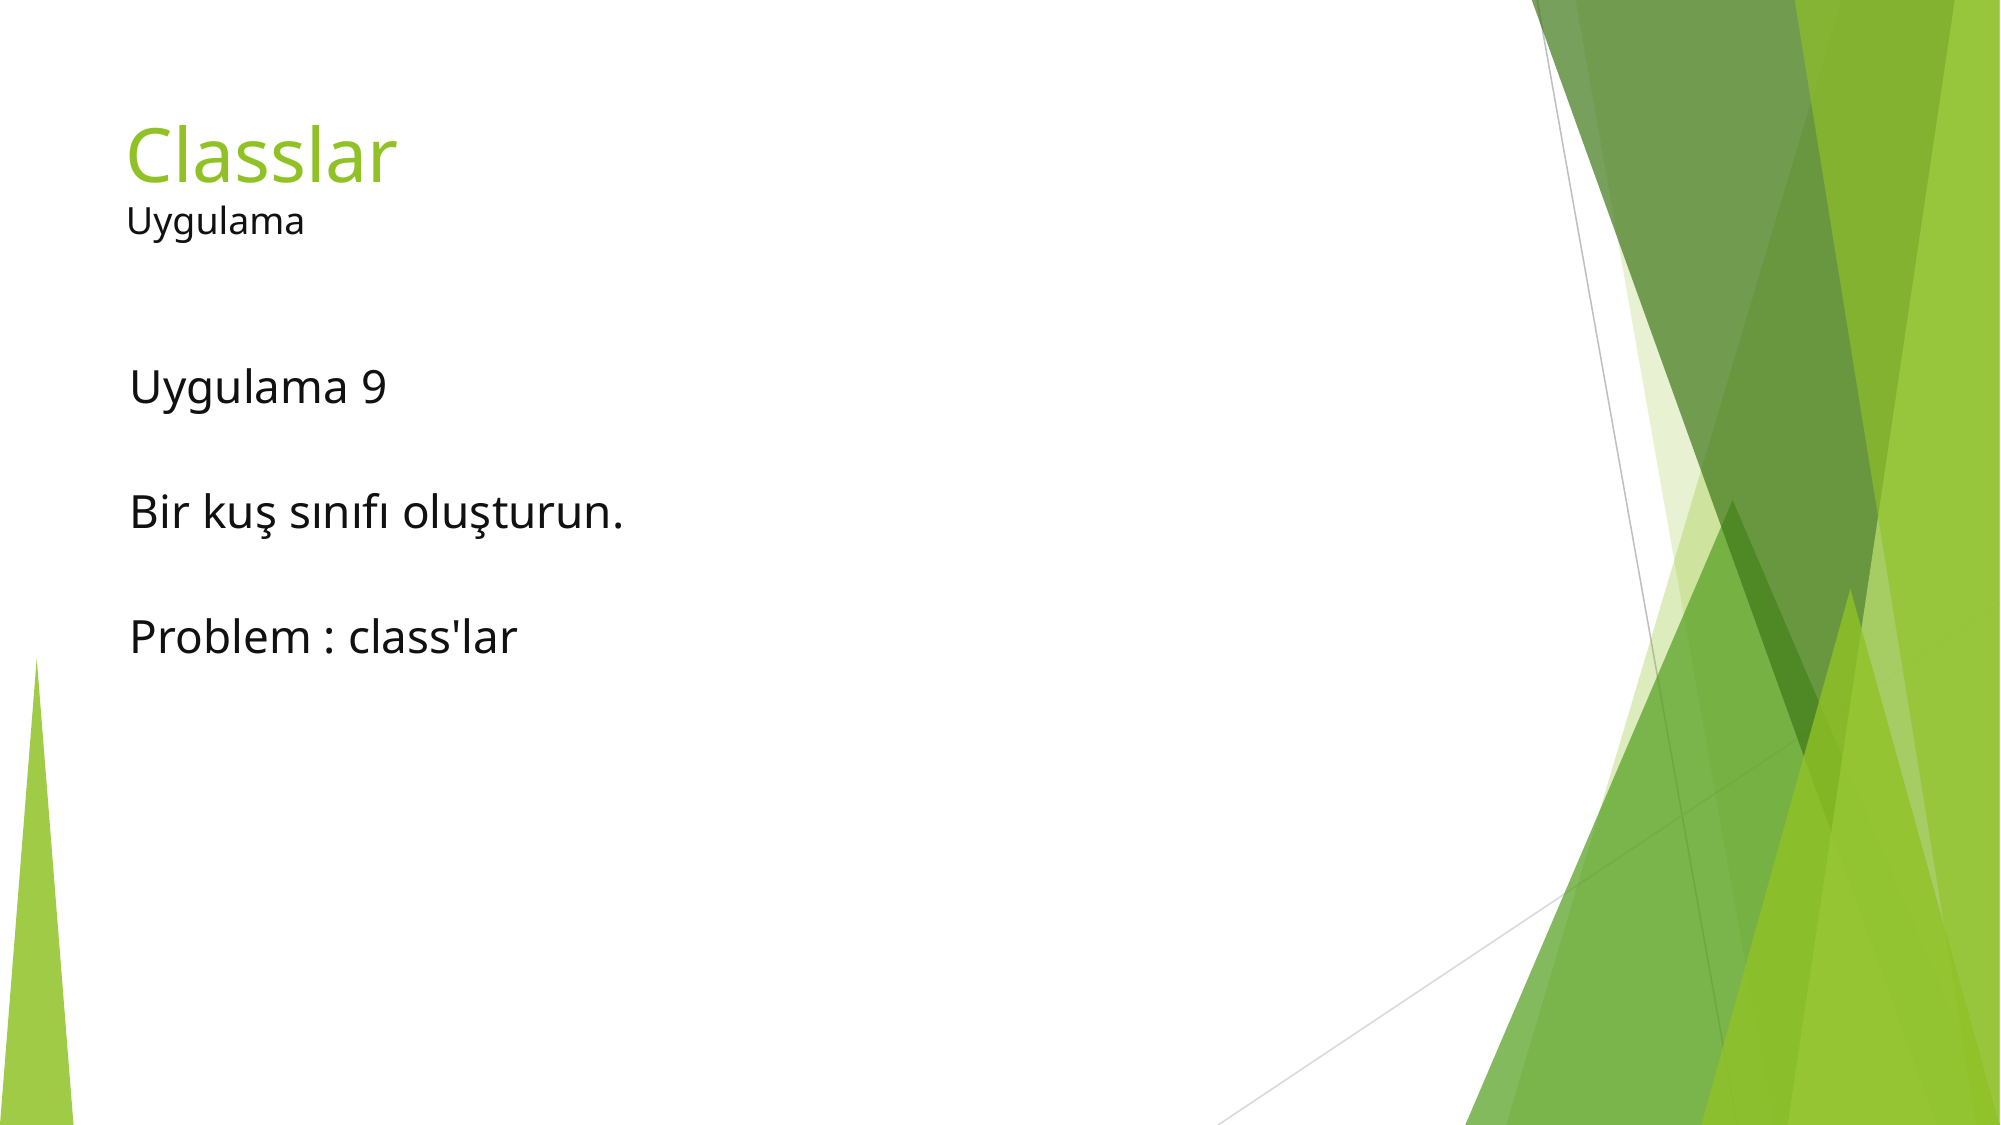

# Classlar Uygulama
Uygulama 9
Bir kuş sınıfı oluşturun.
Problem : class'lar